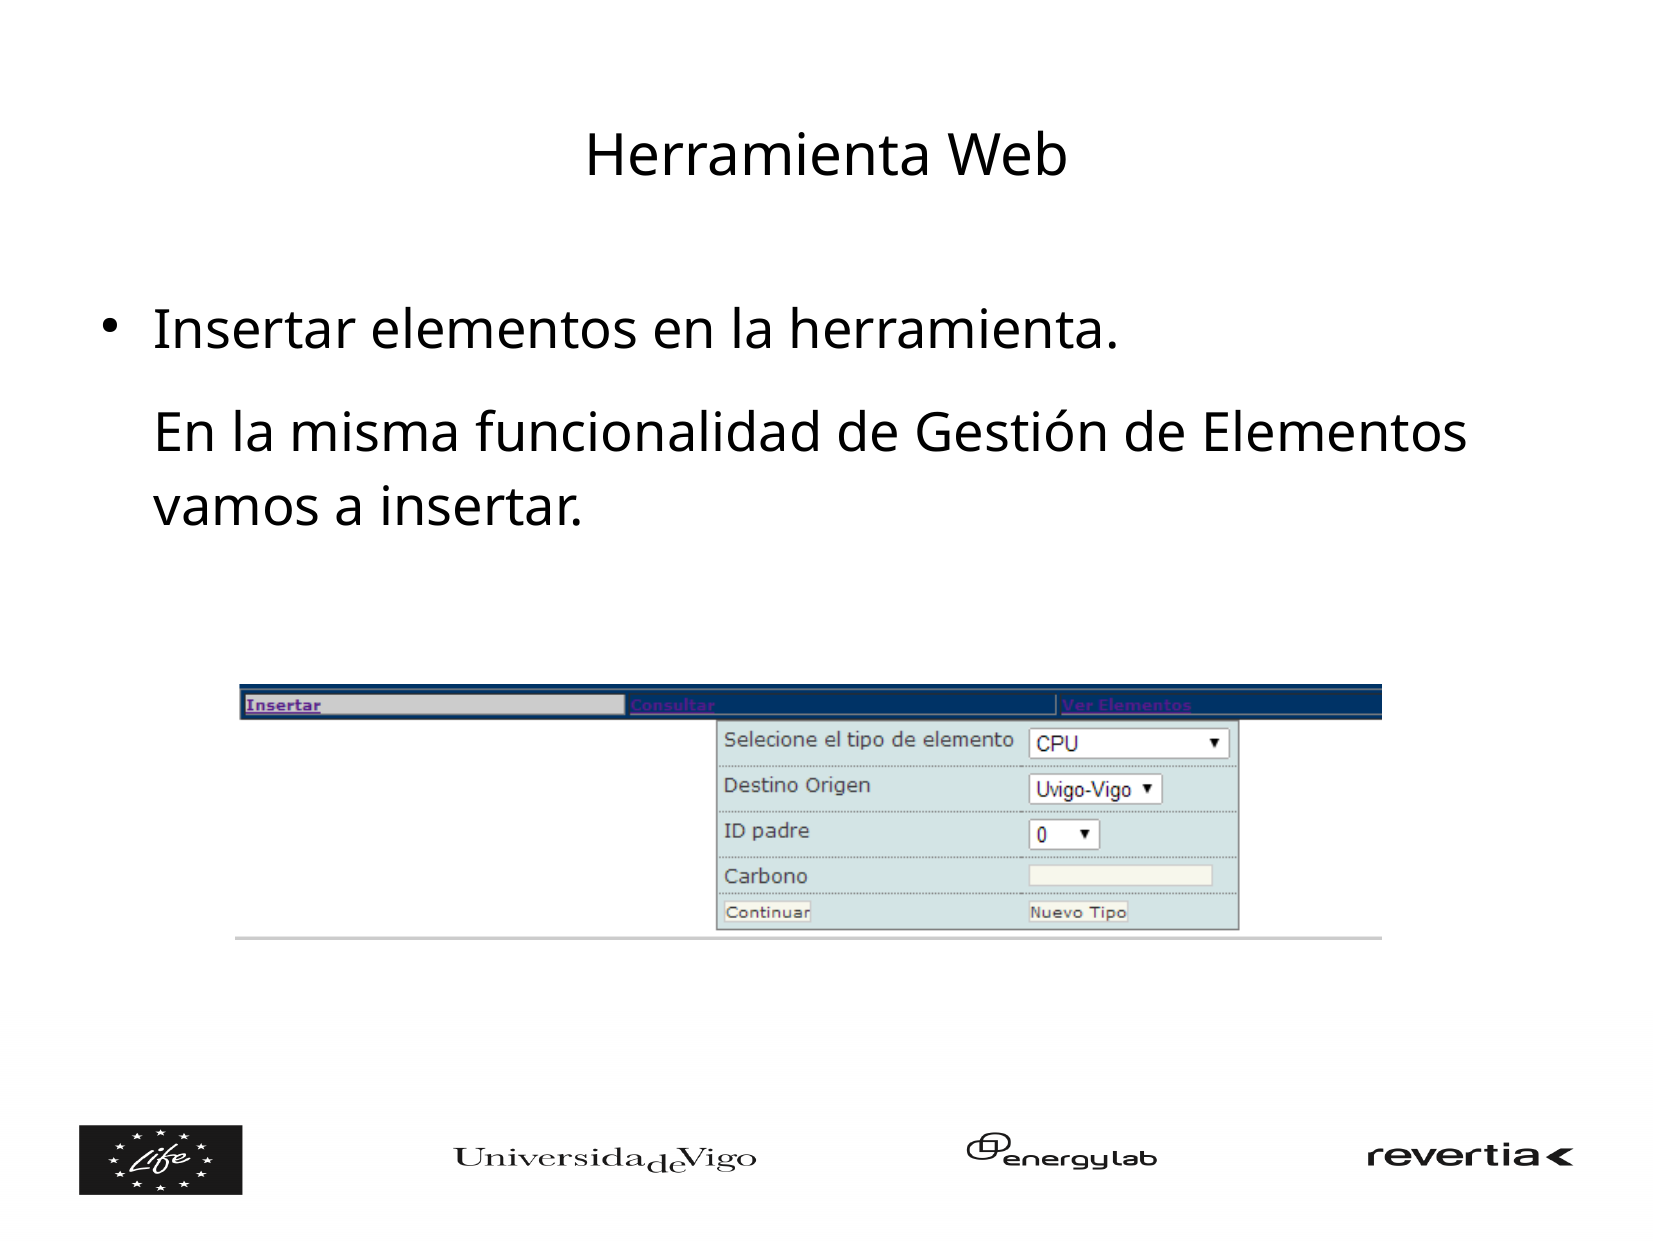

# Herramienta Web
Insertar elementos en la herramienta.
En la misma funcionalidad de Gestión de Elementos vamos a insertar.